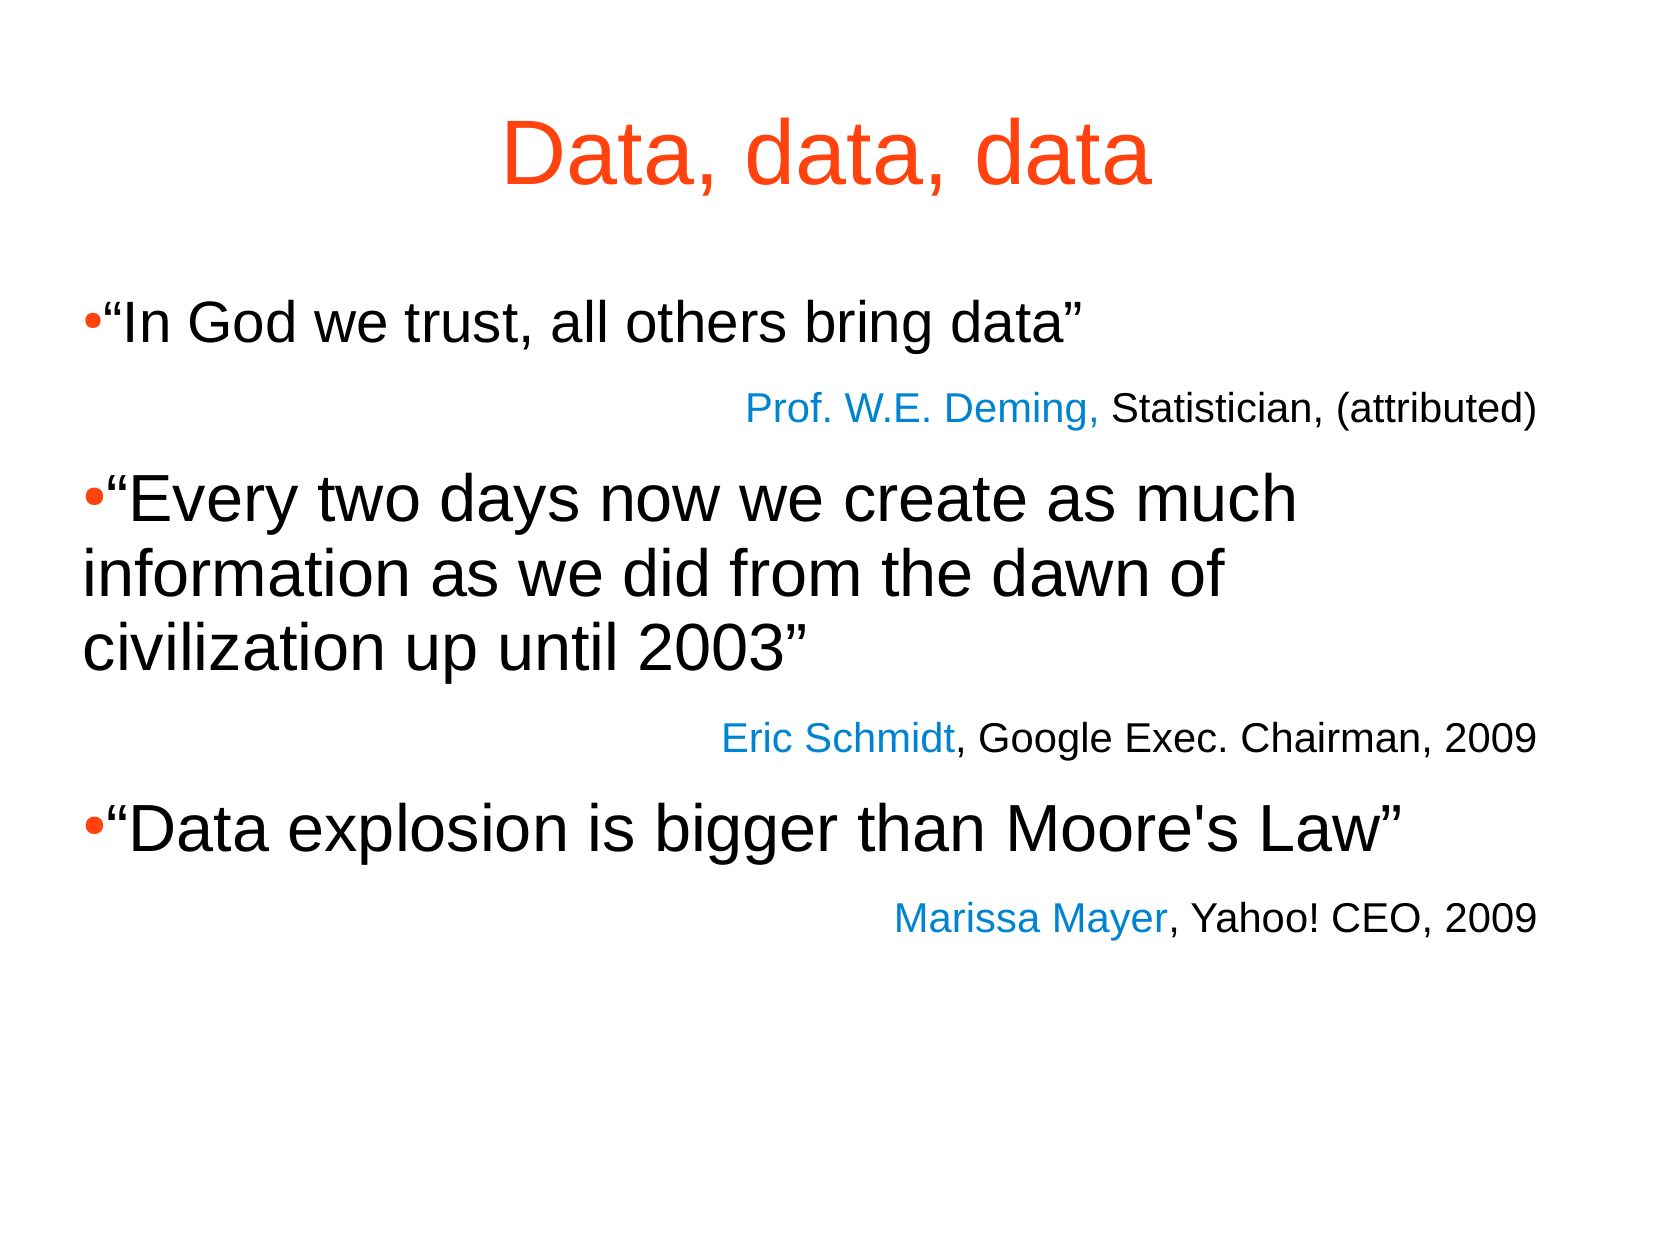

# Data, data, data
“In God we trust, all others bring data”
Prof. W.E. Deming, Statistician, (attributed)
“Every two days now we create as much information as we did from the dawn of civilization up until 2003”
Eric Schmidt, Google Exec. Chairman, 2009
“Data explosion is bigger than Moore's Law”
Marissa Mayer, Yahoo! CEO, 2009